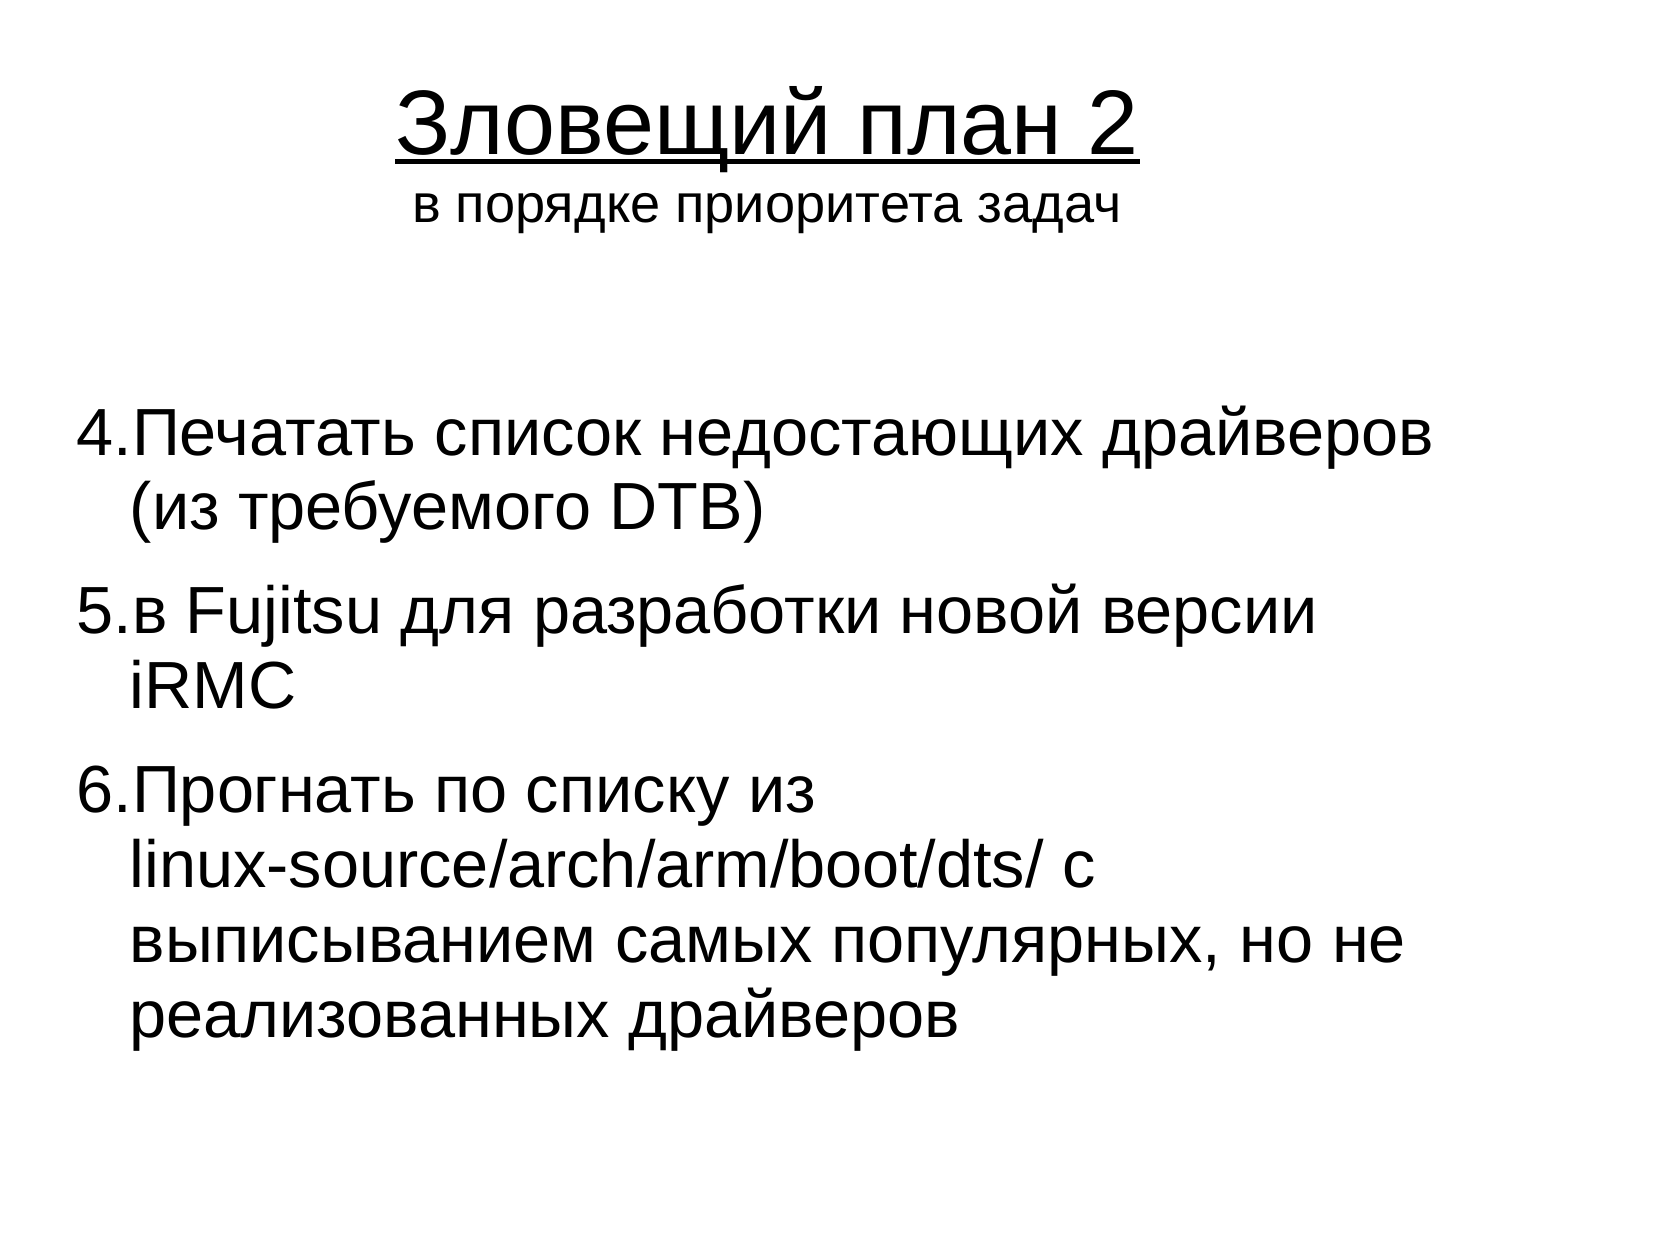

# Зловещий план 2 в порядке приоритета задач
Печатать список недостающих драйверов (из требуемого DTB)
в Fujitsu для разработки новой версии iRMC
Прогнать по списку из linux-source/arch/arm/boot/dts/ c выписыванием самых популярных, но не реализованных драйверов